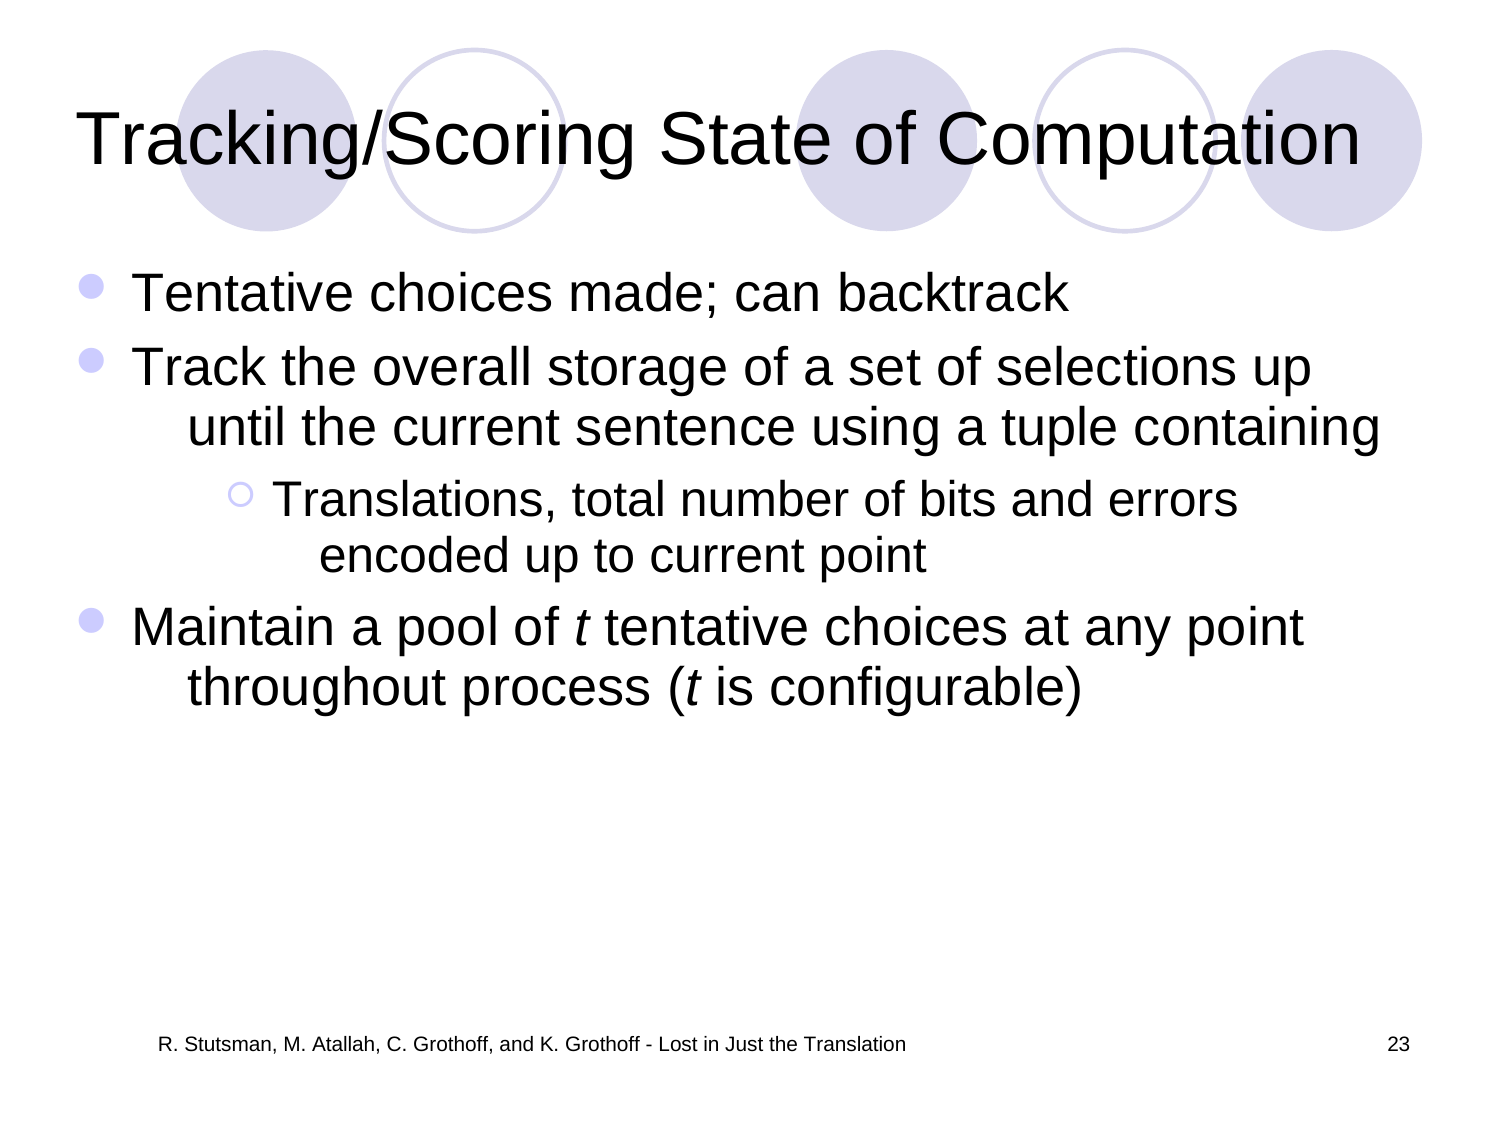

# Tracking/Scoring State of Computation
Tentative choices made; can backtrack
Track the overall storage of a set of selections up until the current sentence using a tuple containing
Translations, total number of bits and errors encoded up to current point
Maintain a pool of t tentative choices at any point throughout process (t is configurable)
R. Stutsman, M. Atallah, C. Grothoff, and K. Grothoff - Lost in Just the Translation
23